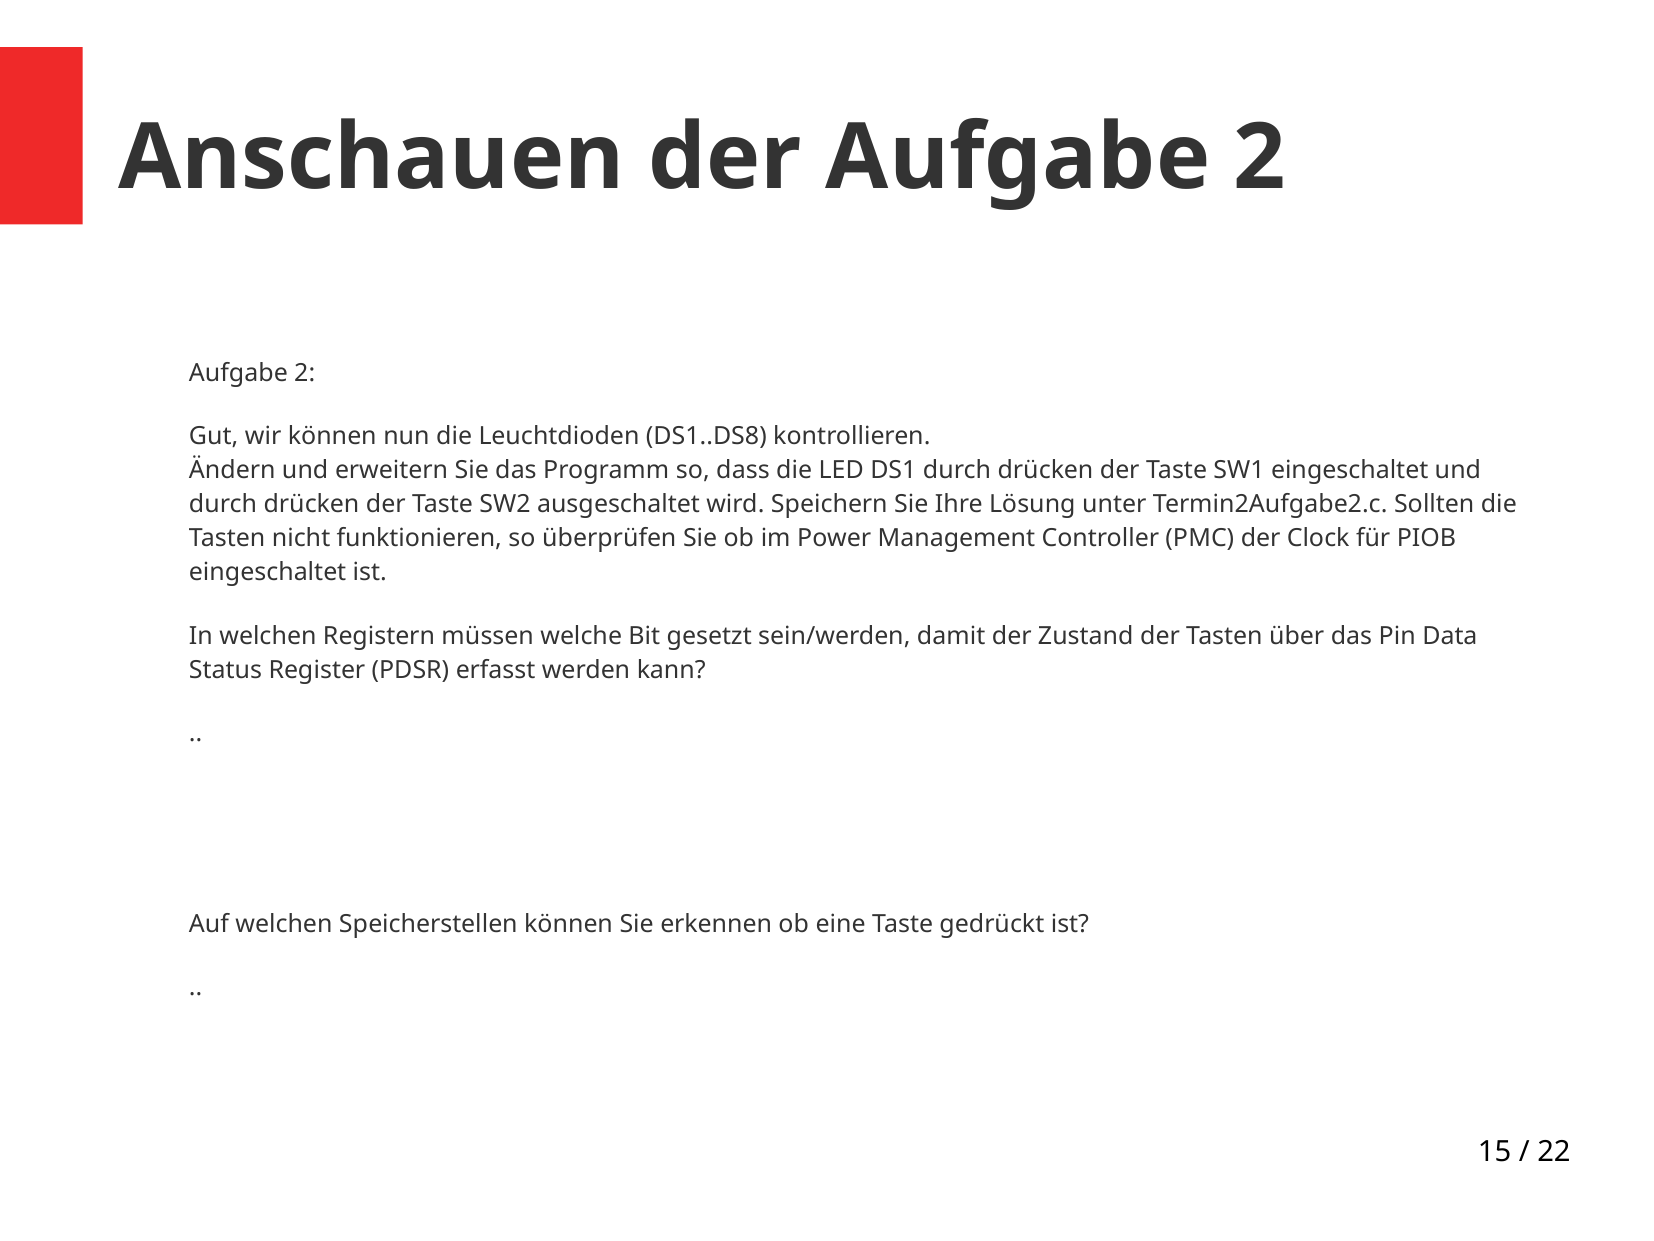

# Anschauen der Aufgabe 2
Aufgabe 2:
Gut, wir können nun die Leuchtdioden (DS1..DS8) kontrollieren.
Ändern und erweitern Sie das Programm so, dass die LED DS1 durch drücken der Taste SW1 eingeschaltet und durch drücken der Taste SW2 ausgeschaltet wird. Speichern Sie Ihre Lösung unter Termin2Aufgabe2.c. Sollten die Tasten nicht funktionieren, so überprüfen Sie ob im Power Management Controller (PMC) der Clock für PIOB eingeschaltet ist.
In welchen Registern müssen welche Bit gesetzt sein/werden, damit der Zustand der Tasten über das Pin Data Status Register (PDSR) erfasst werden kann?
..
Auf welchen Speicherstellen können Sie erkennen ob eine Taste gedrückt ist?
..
15